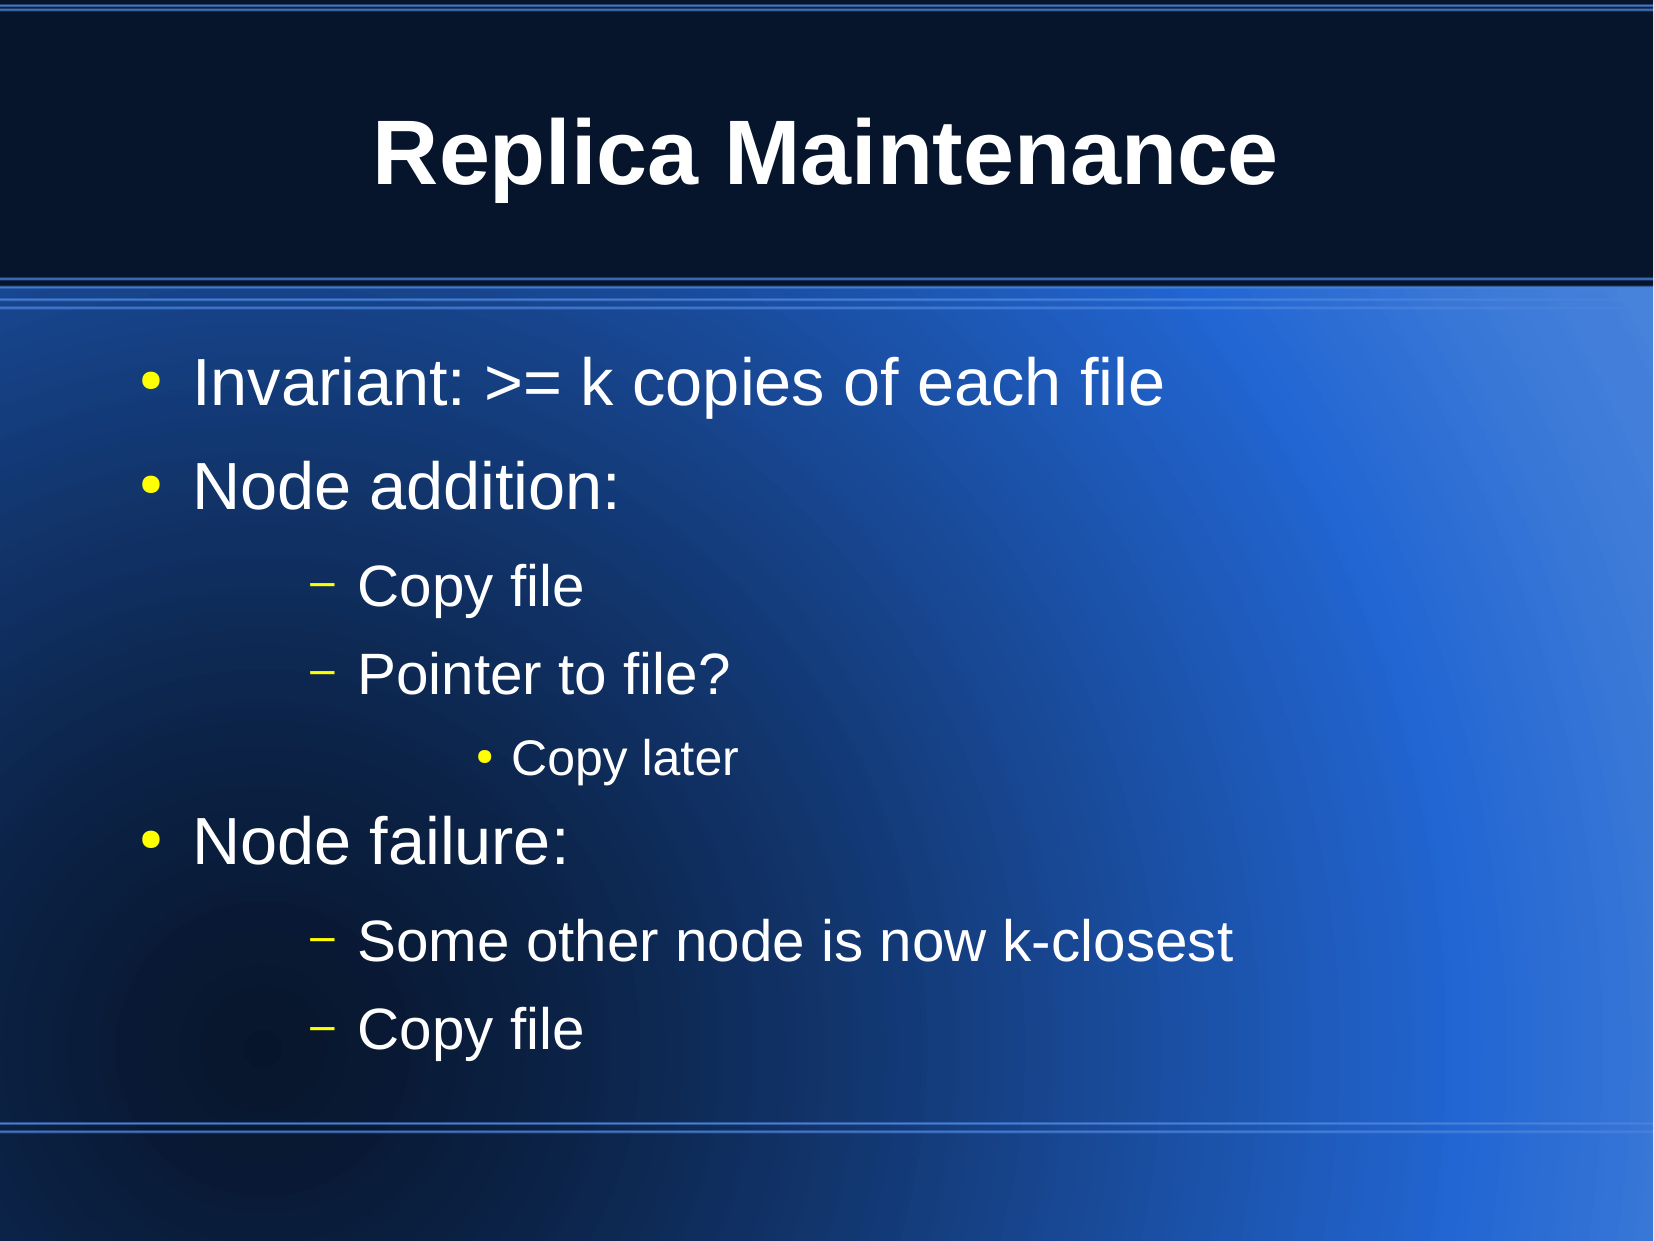

# Replica Maintenance
Invariant: >= k copies of each file
Node addition:
Copy file
Pointer to file?
Copy later
Node failure:
Some other node is now k-closest
Copy file